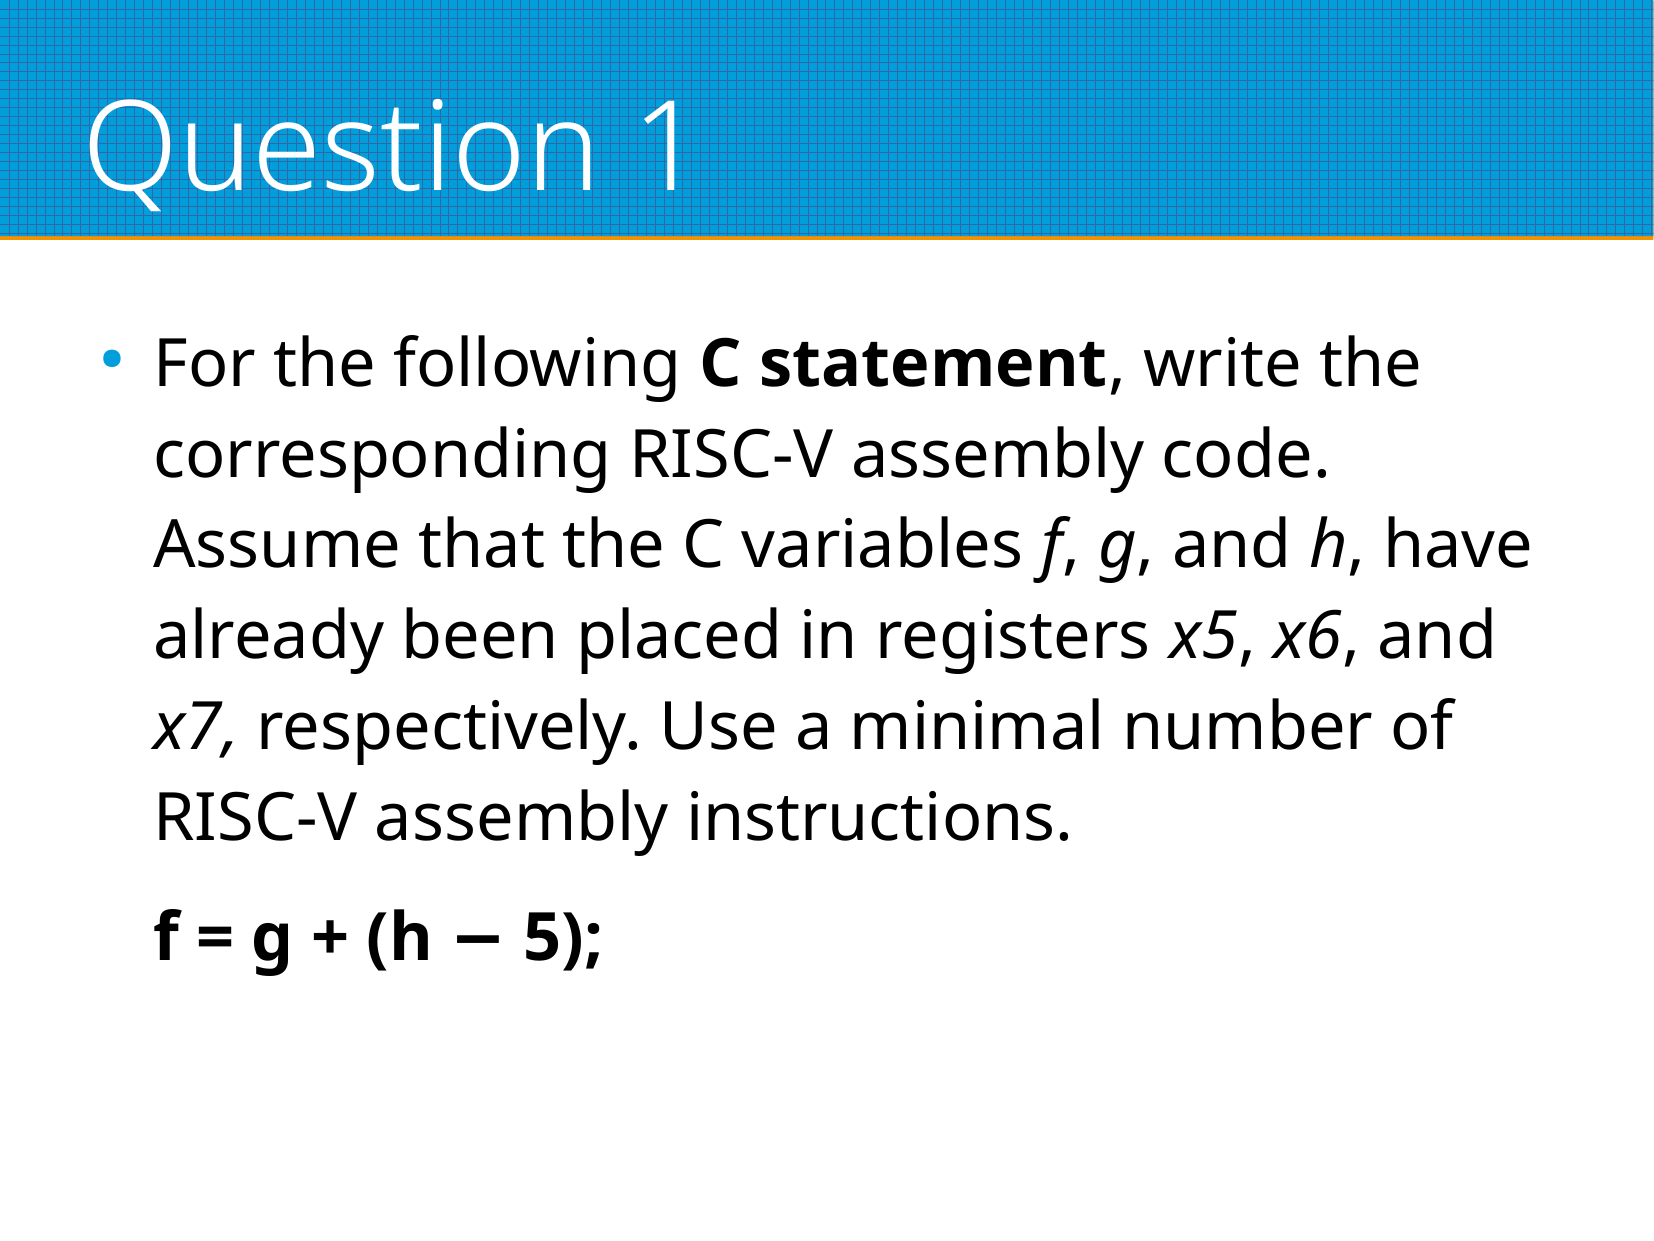

# Question 1
For the following C statement, write the corresponding RISC-V assembly code. Assume that the C variables f, g, and h, have already been placed in registers x5, x6, and x7, respectively. Use a minimal number of RISC-V assembly instructions.
f = g + (h − 5);